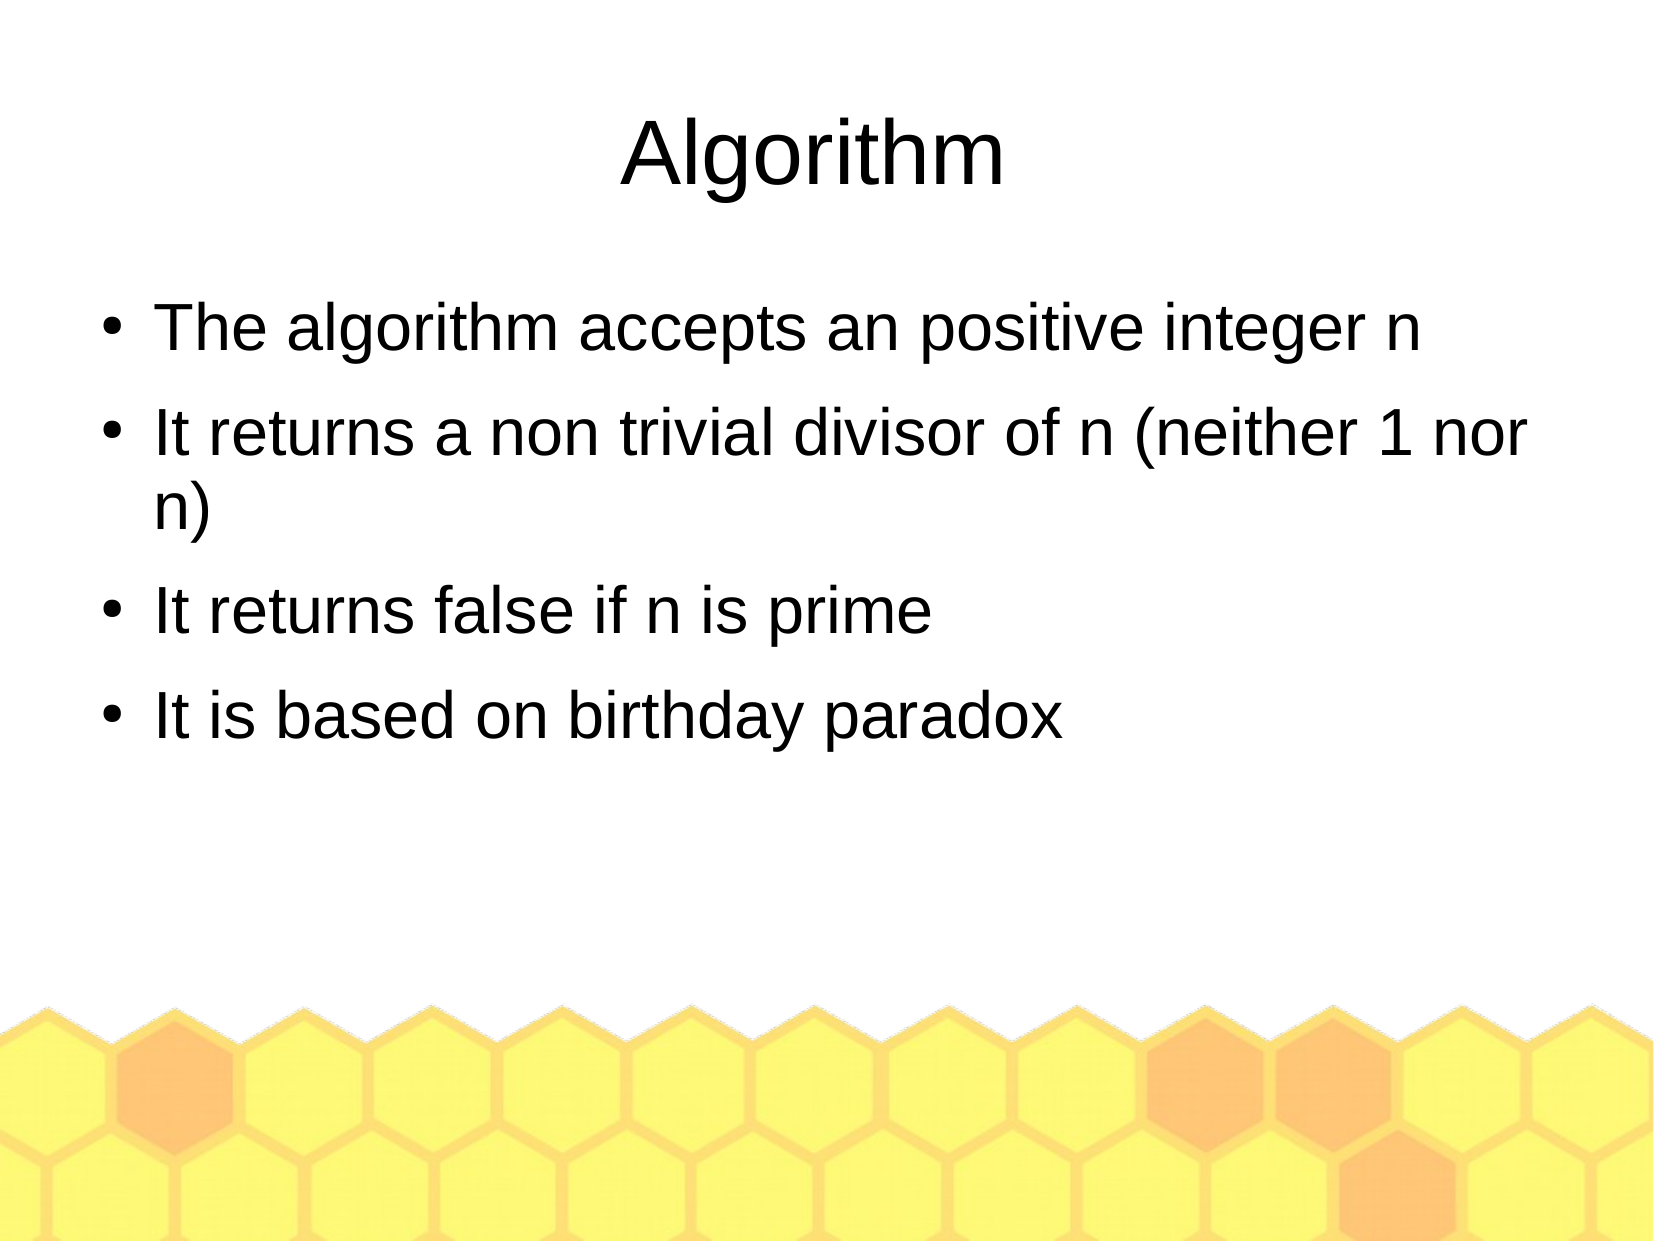

# Algorithm
The algorithm accepts an positive integer n
It returns a non trivial divisor of n (neither 1 nor n)
It returns false if n is prime
It is based on birthday paradox